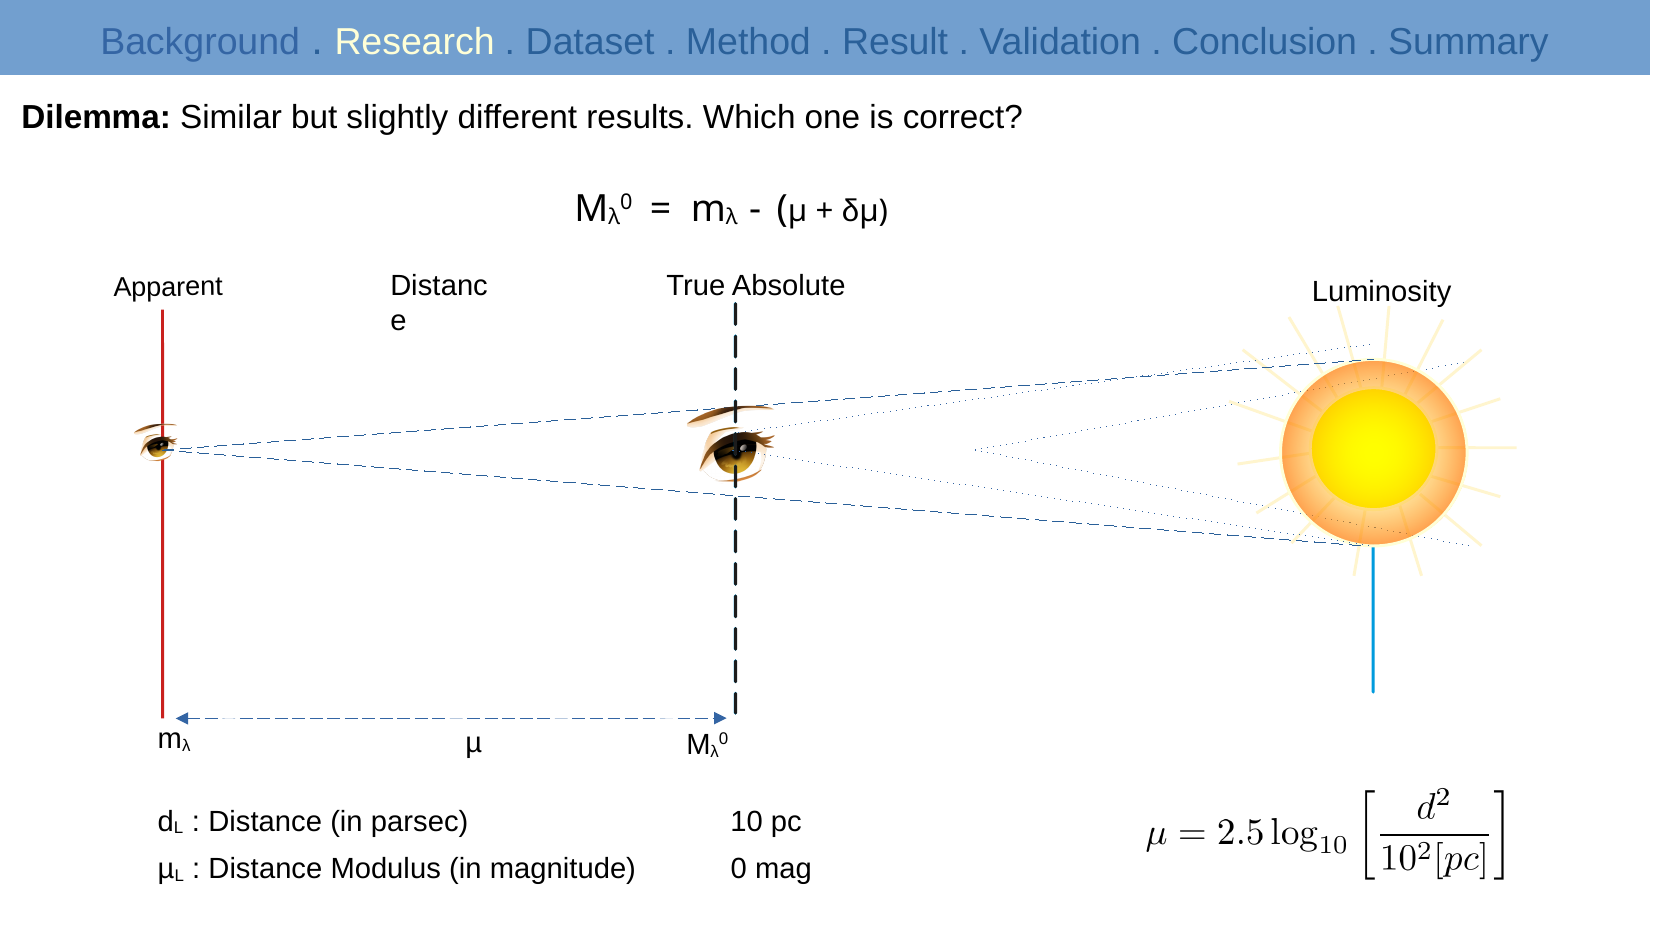

Background . Research . Dataset . Method . Result . Validation . Conclusion . Summary
Dilemma: Similar but slightly different results. Which one is correct?
 Mλ0 = mλ - (µ + δµ)
Distance
True Absolute
Apparent
Luminosity
µ
mλ
Mλ0
0 pc
dL : Distance (in parsec)
10 pc
µL : Distance Modulus (in magnitude)
0 mag
7